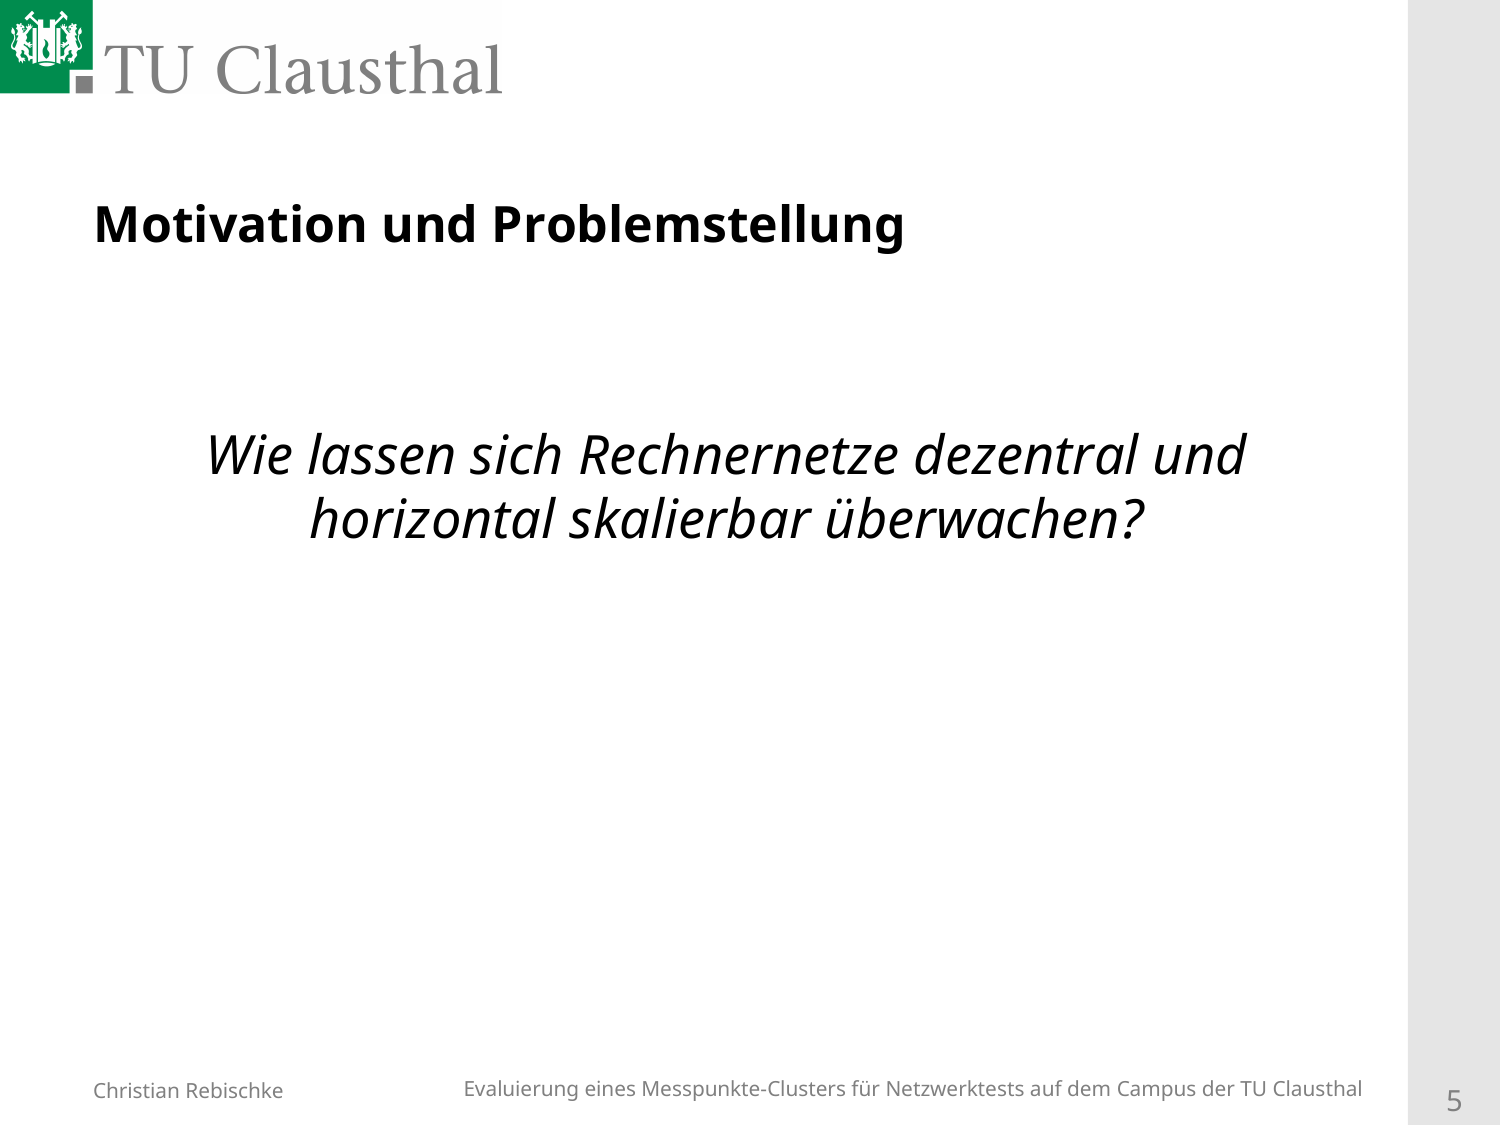

# Motivation und Problemstellung
Wie lassen sich Rechnernetze dezentral und horizontal skalierbar überwachen?